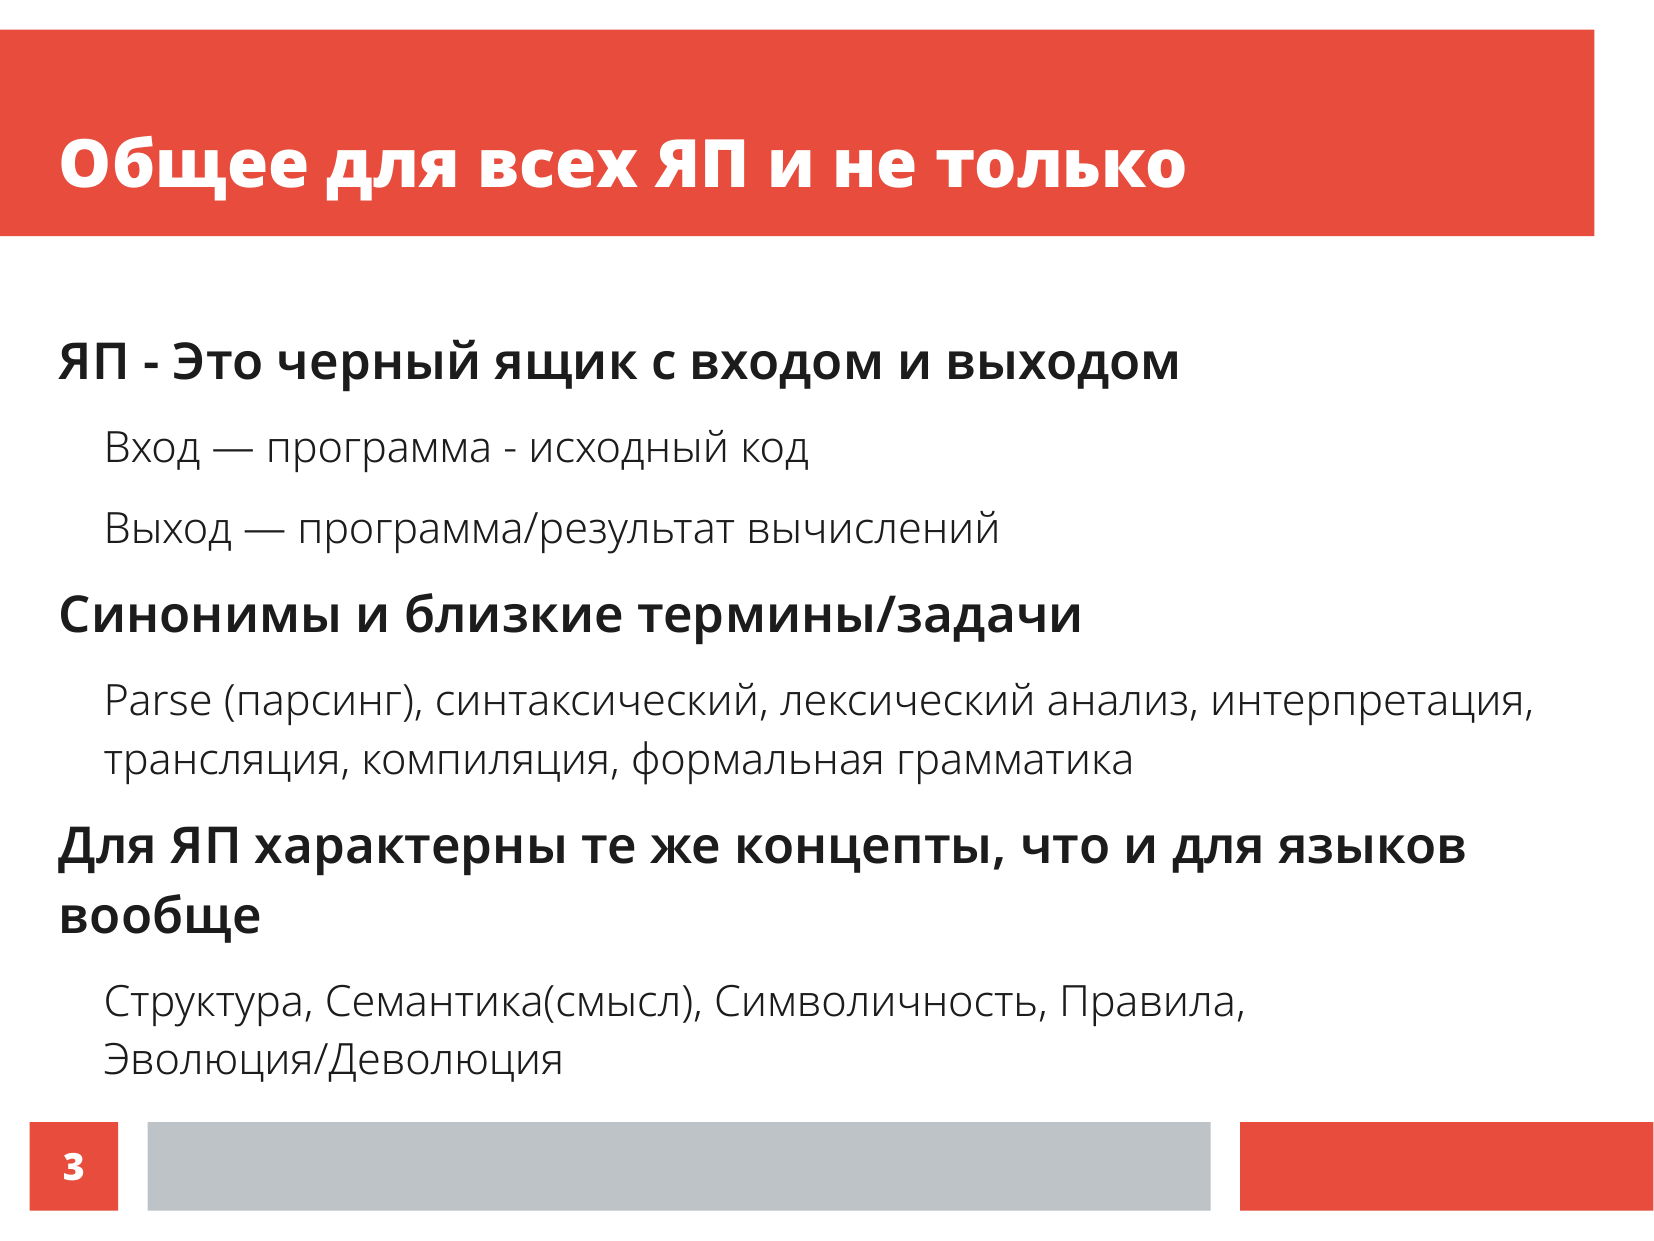

# Общее для всех ЯП и не только
ЯП - Это черный ящик с входом и выходом
Вход — программа - исходный код
Выход — программа/результат вычислений
Синонимы и близкие термины/задачи
Parse (парсинг), синтаксический, лексический анализ, интерпретация, трансляция, компиляция, формальная грамматика
Для ЯП характерны те же концепты, что и для языков вообще
Структура, Семантика(смысл), Символичность, Правила, Эволюция/Деволюция
3